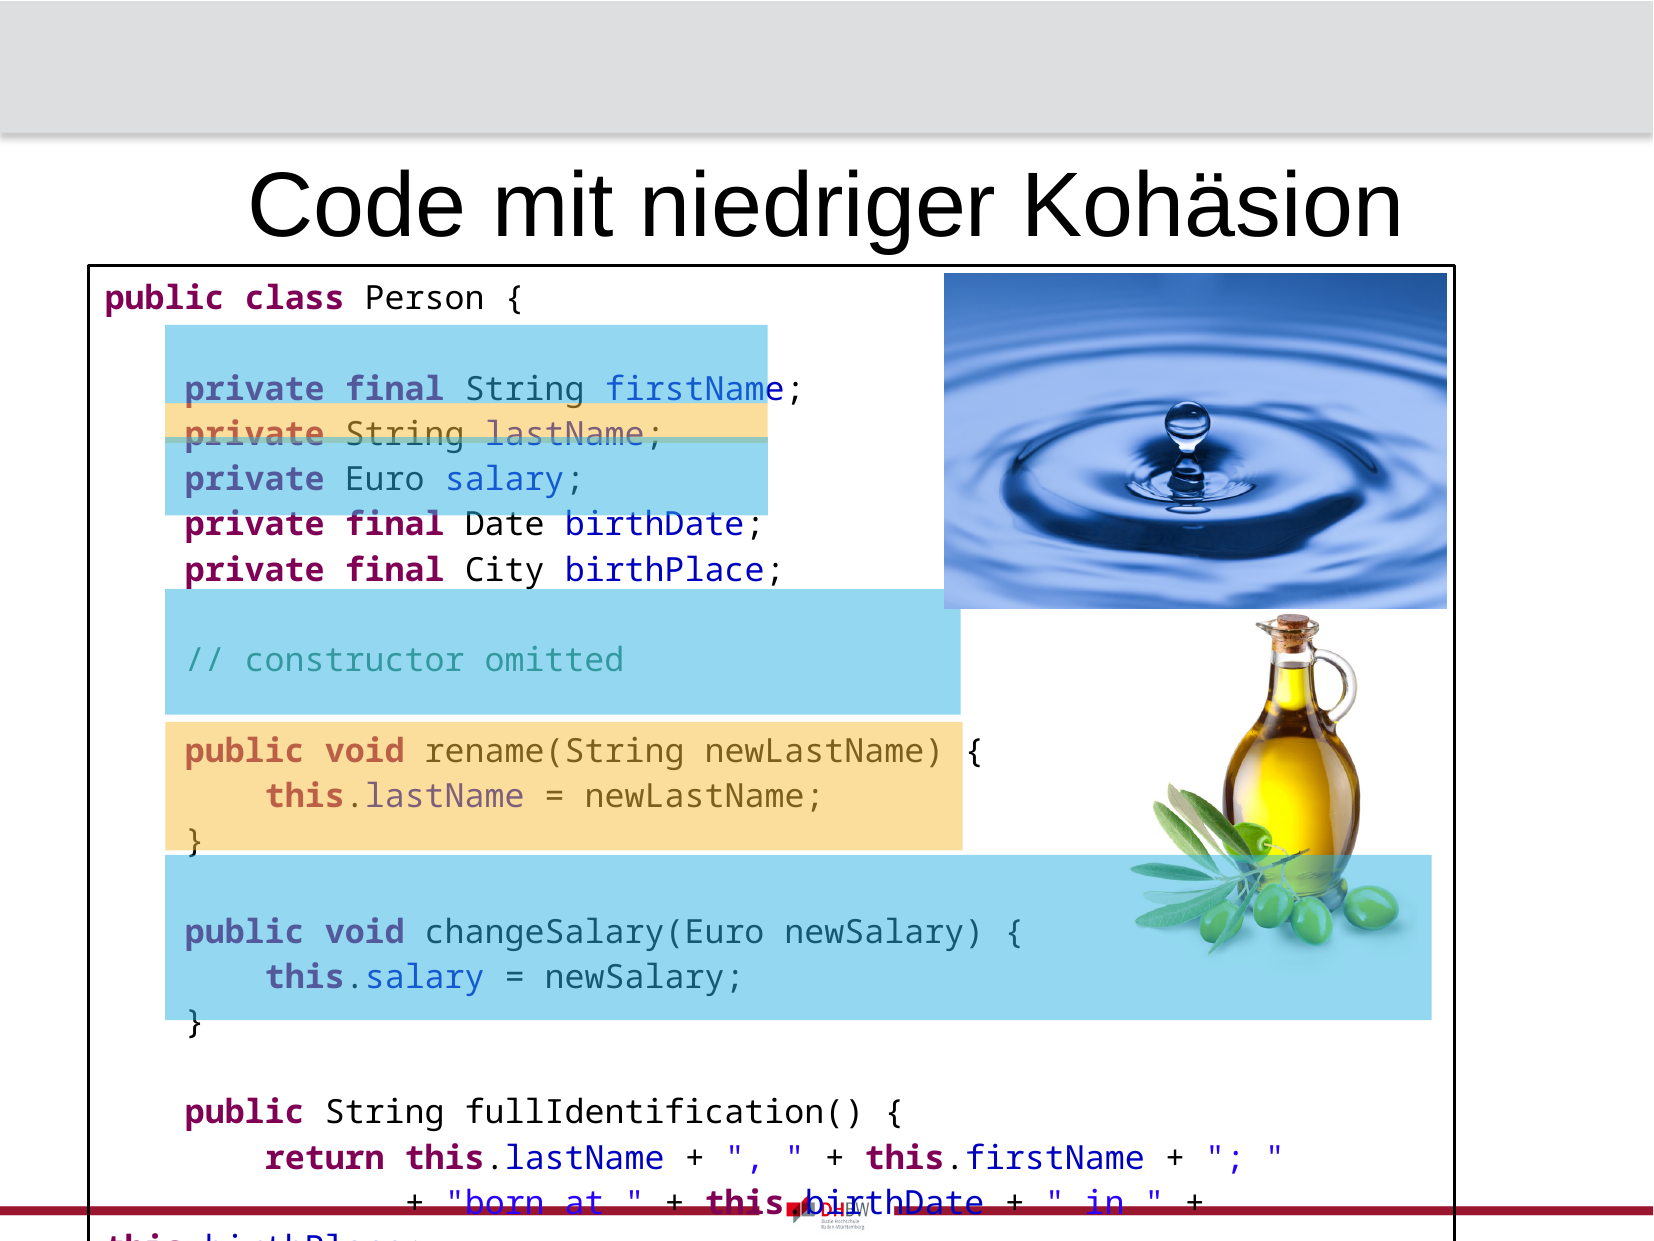

# Code mit niedriger Kohäsion
public class Person {
 private final String firstName;
 private String lastName;
 private Euro salary;
 private final Date birthDate;
 private final City birthPlace;
 // constructor omitted
 public void rename(String newLastName) {
 this.lastName = newLastName;
 }
 public void changeSalary(Euro newSalary) {
 this.salary = newSalary;
 }
 public String fullIdentification() {
 return this.lastName + ", " + this.firstName + "; "
 + "born at " + this.birthDate + " in " + this.birthPlace;
 }
}